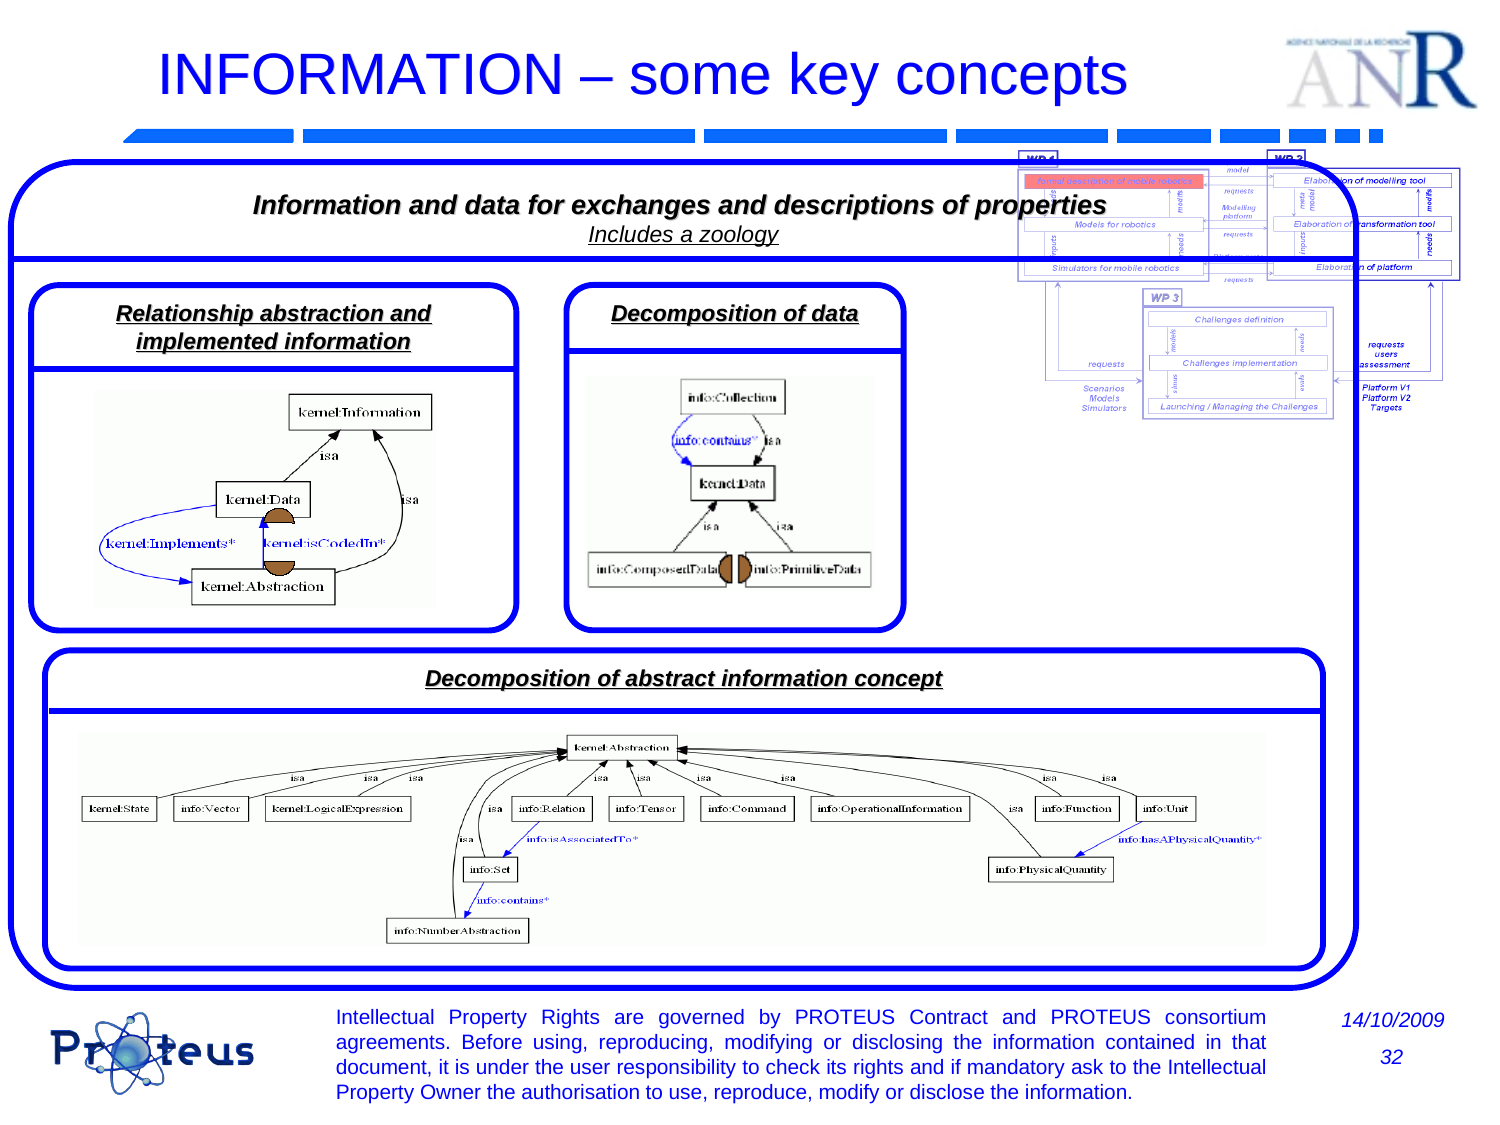

# INFORMATION – some key concepts
Information and data for exchanges and descriptions of properties
Includes a zoology
Decomposition of data
Relationship abstraction and implemented information
Decomposition of abstract information concept